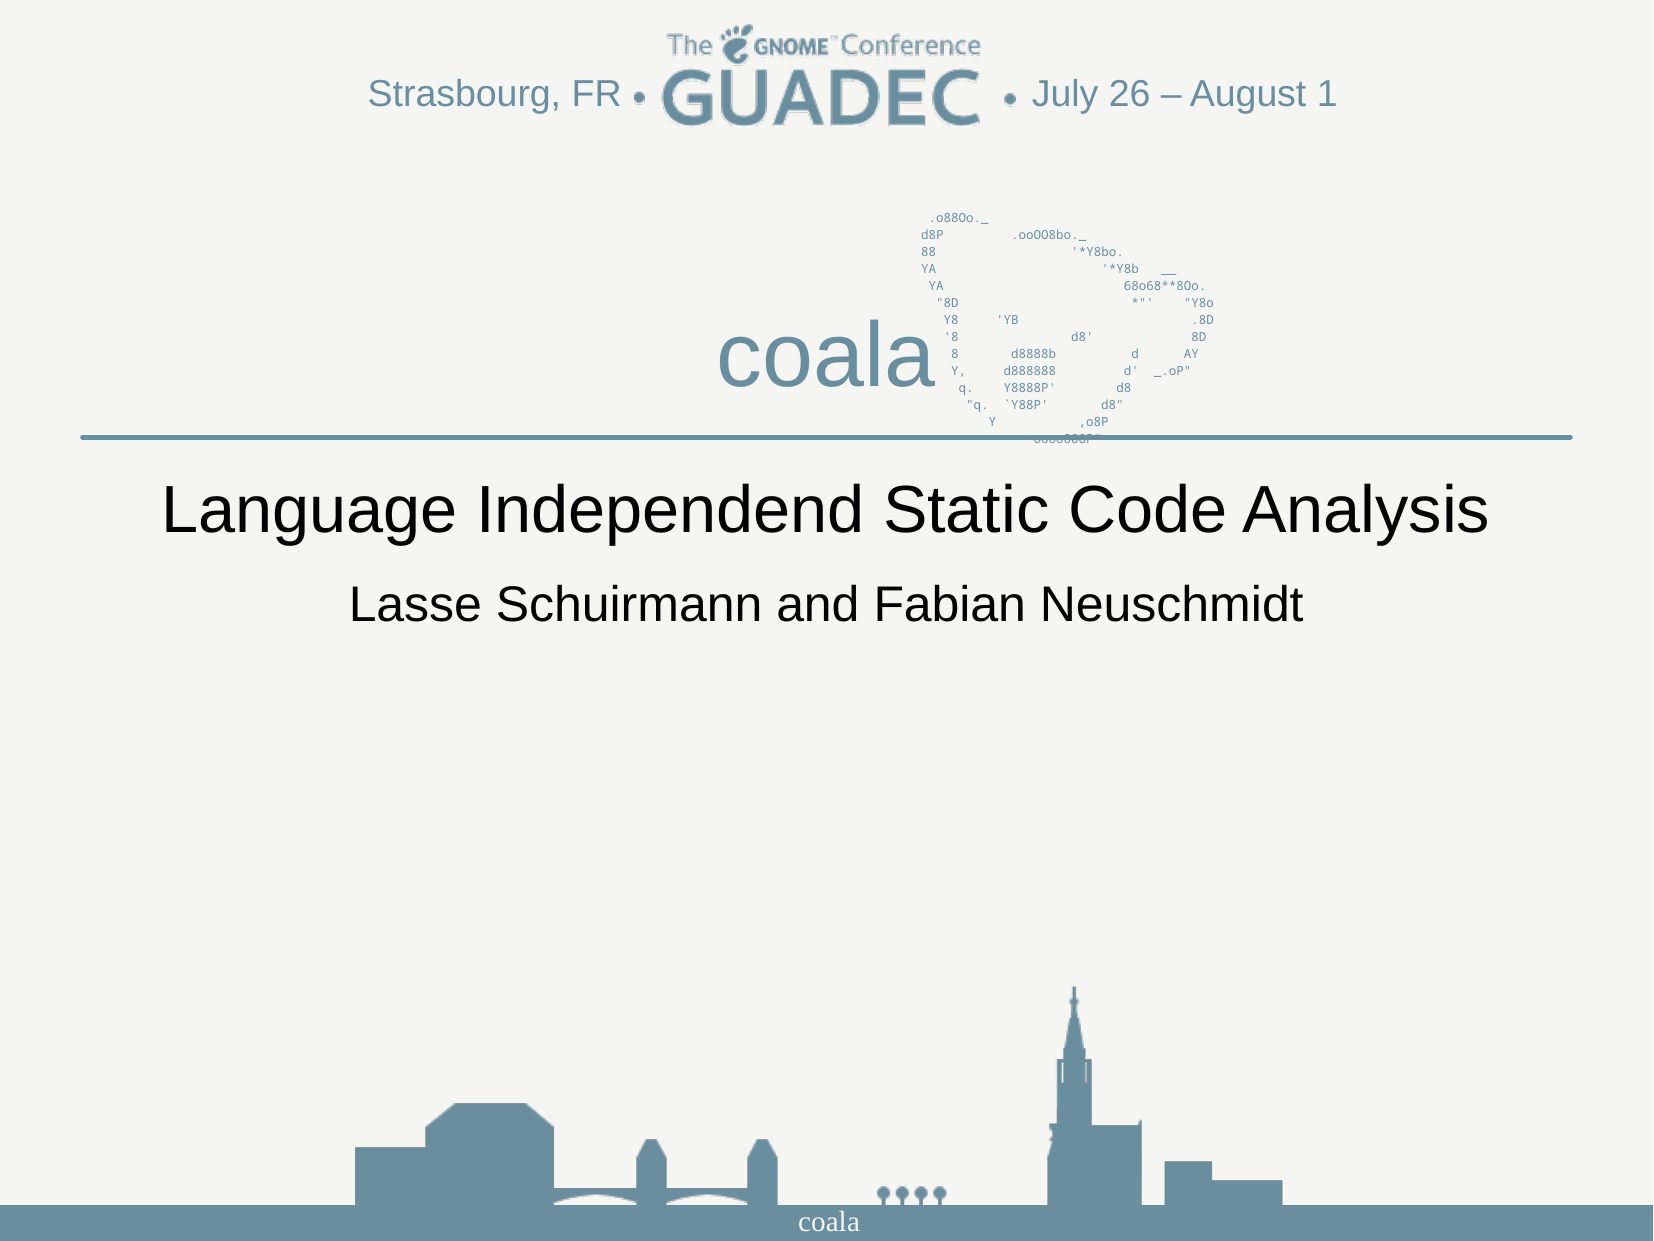

.o88Oo._
d8P .ooOO8bo._
88 '*Y8bo.
YA '*Y8b __
 YA 68o68**8Oo.
 "8D *"' "Y8o
 Y8 'YB .8D
 '8 d8' 8D
 8 d8888b d AY
 Y, d888888 d' _.oP"
 q. Y8888P' d8
 "q. `Y88P' d8"
 Y ,o8P
 oooo888P"
# coala
Language Independend Static Code Analysis
Lasse Schuirmann and Fabian Neuschmidt
coala